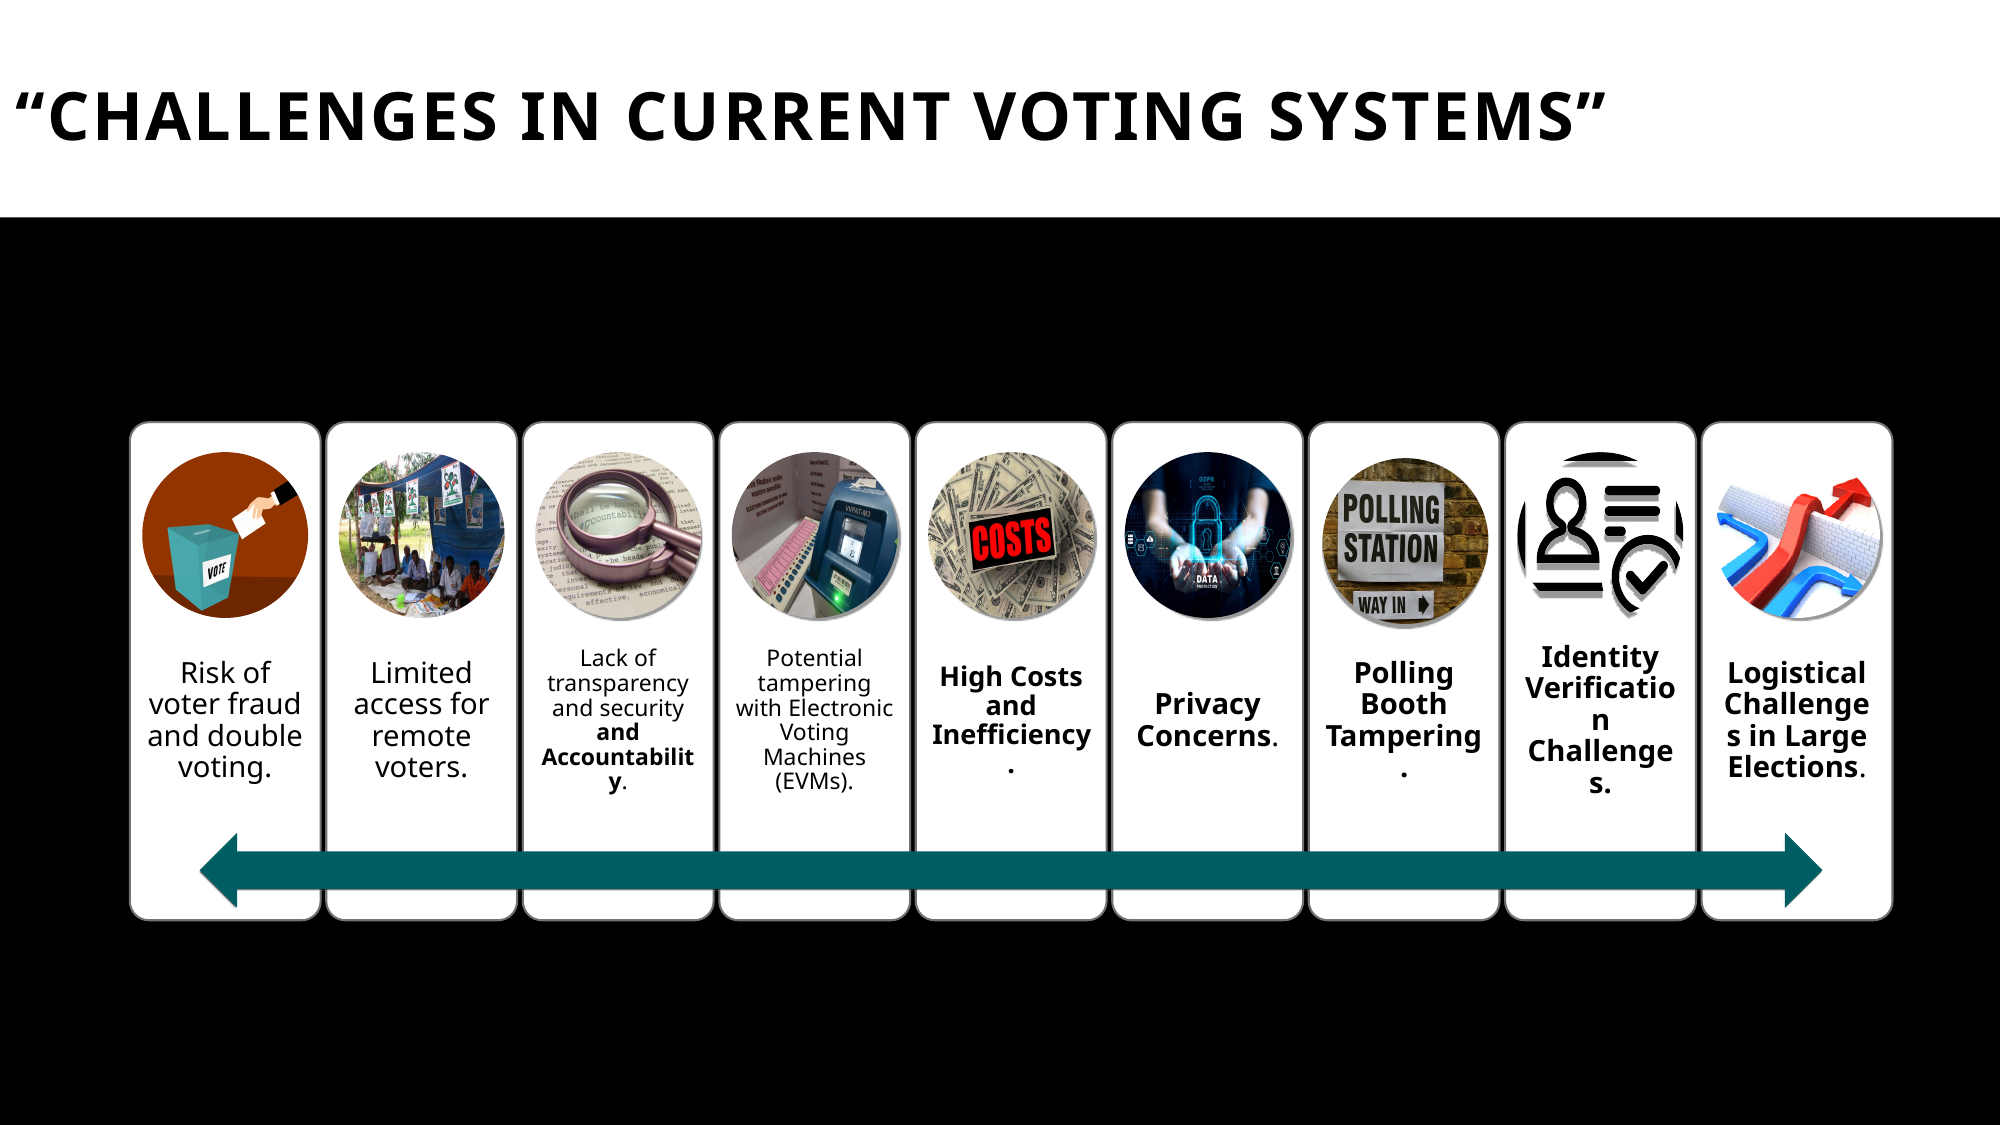

# “Challenges in current voting systems”
Risk of voter fraud and double voting.
Limited access for remote voters.
Lack of transparency and security and Accountability.
Potential tampering with Electronic Voting Machines (EVMs).
High Costs and Inefficiency.
Privacy Concerns.
Polling Booth Tampering.
Identity Verification Challenges.
Logistical Challenges in Large Elections.